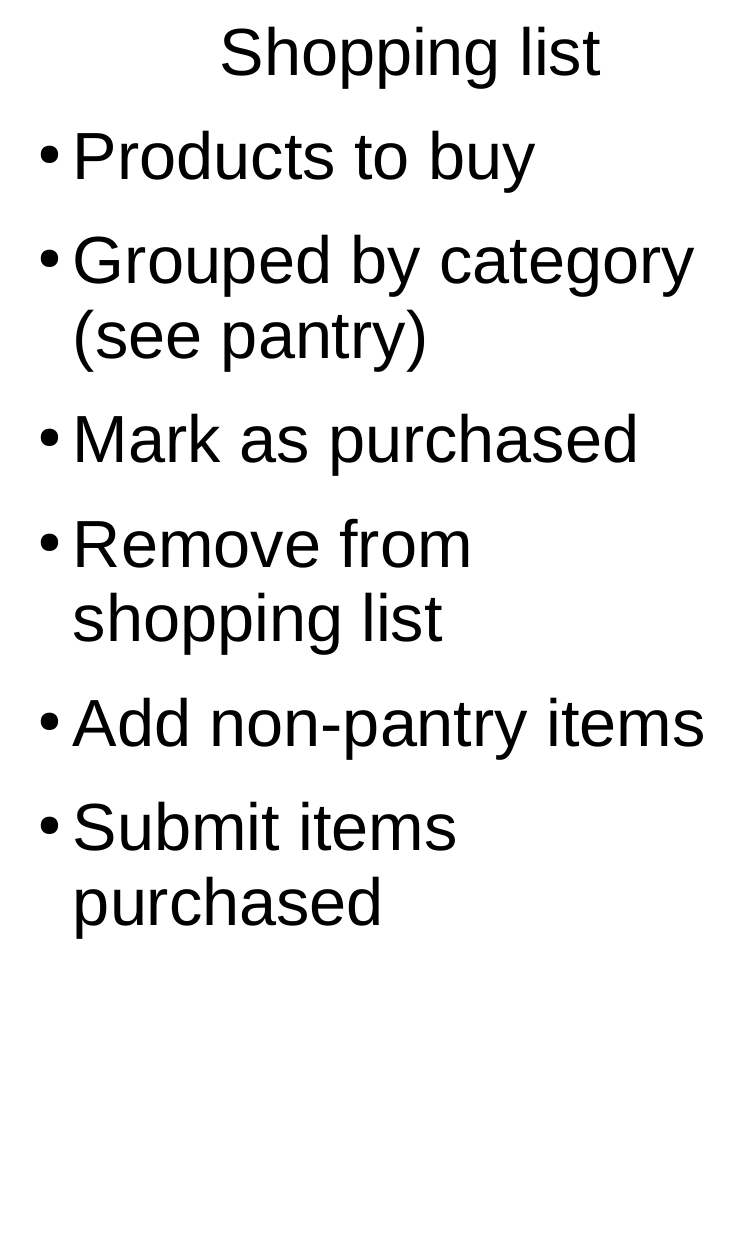

# Shopping list
Products to buy
Grouped by category (see pantry)
Mark as purchased
Remove from shopping list
Add non-pantry items
Submit items purchased